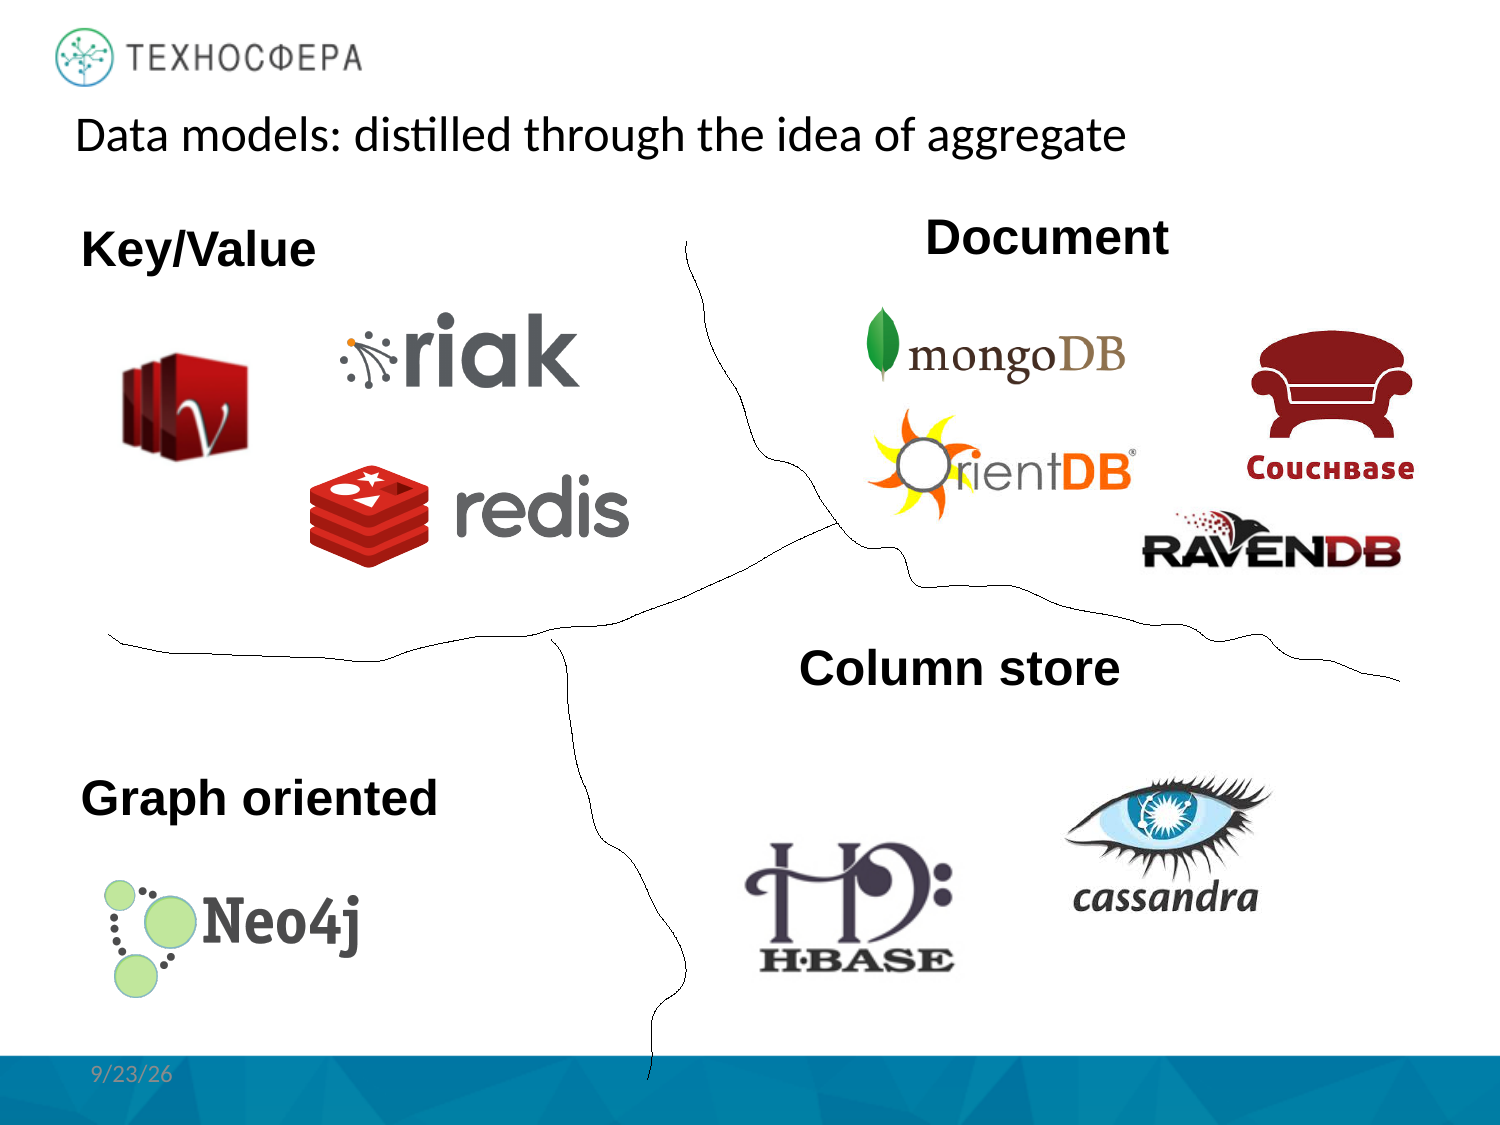

# Data models: distilled through the idea of aggregate
Document
Key/Value
Column store
Graph oriented